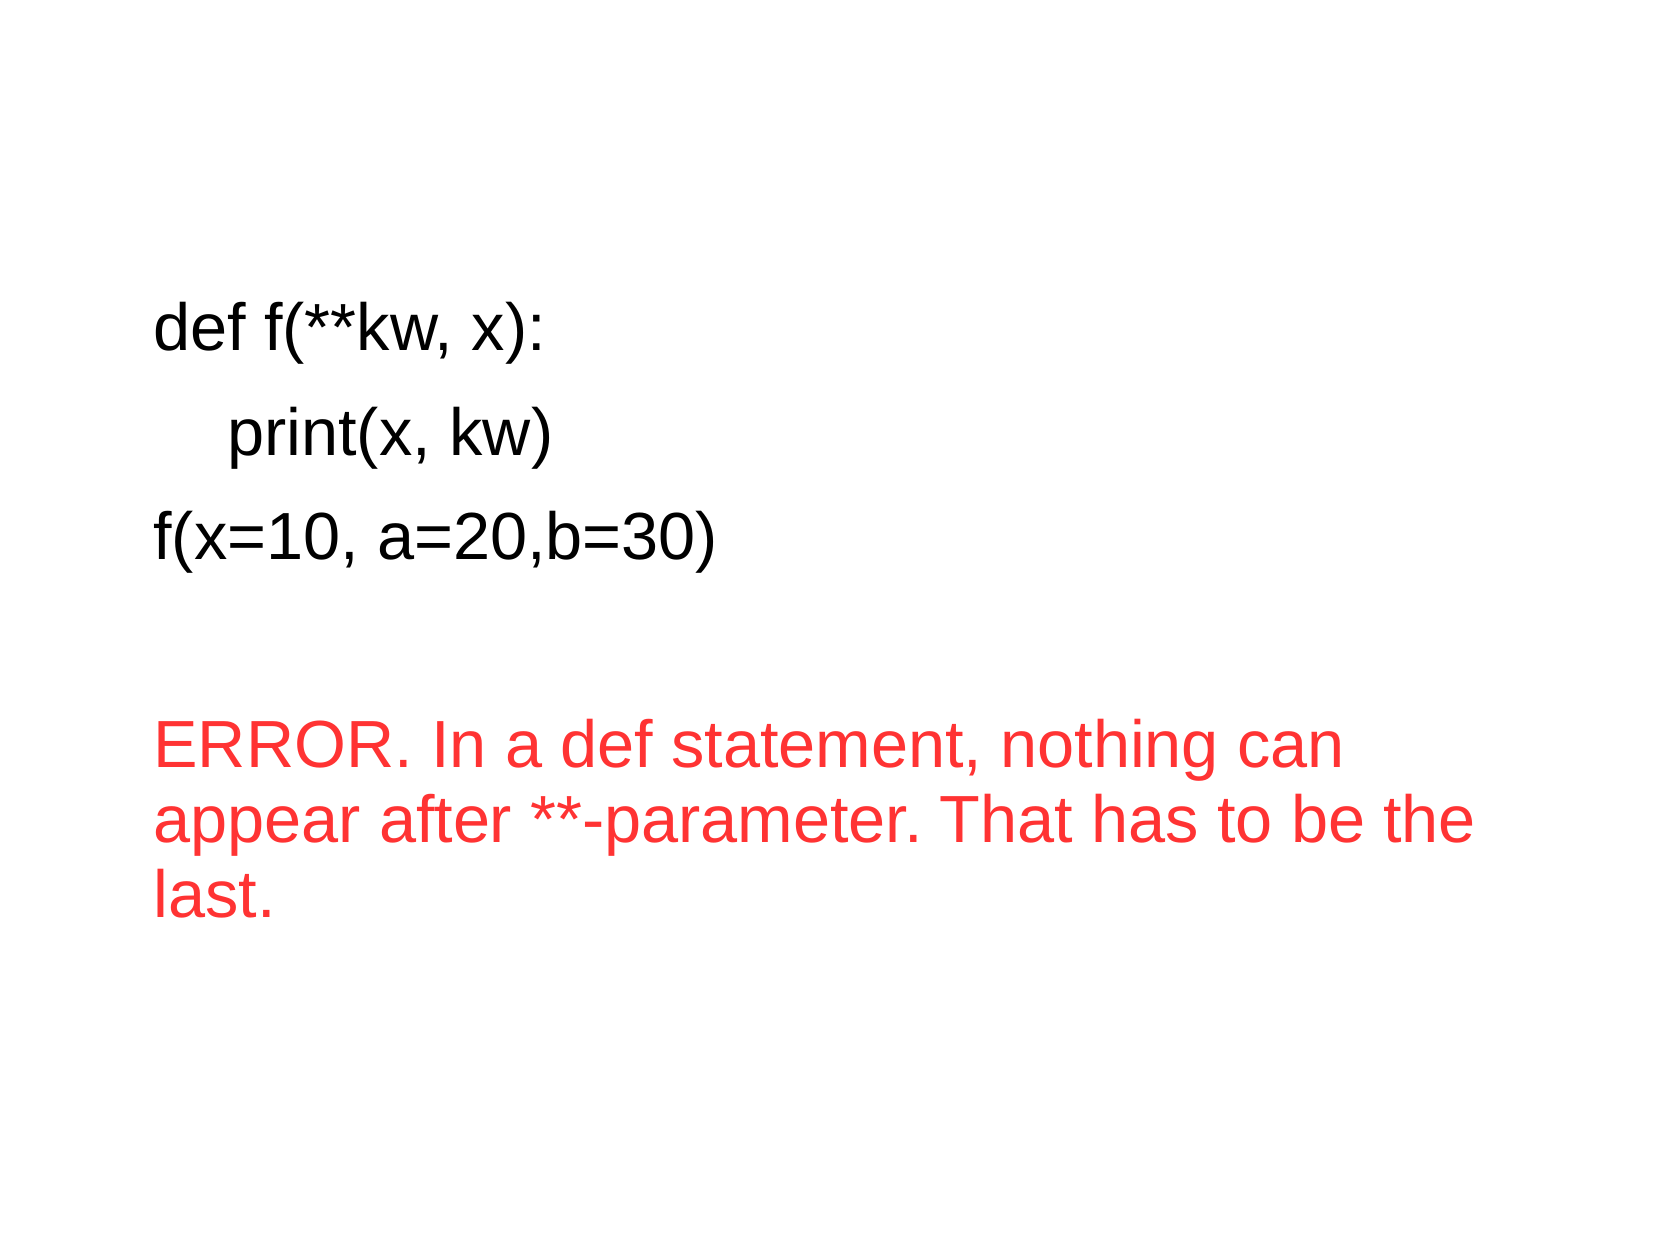

#
def f(**kw, x):
 print(x, kw)
f(x=10, a=20,b=30)
ERROR. In a def statement, nothing can appear after **-parameter. That has to be the last.